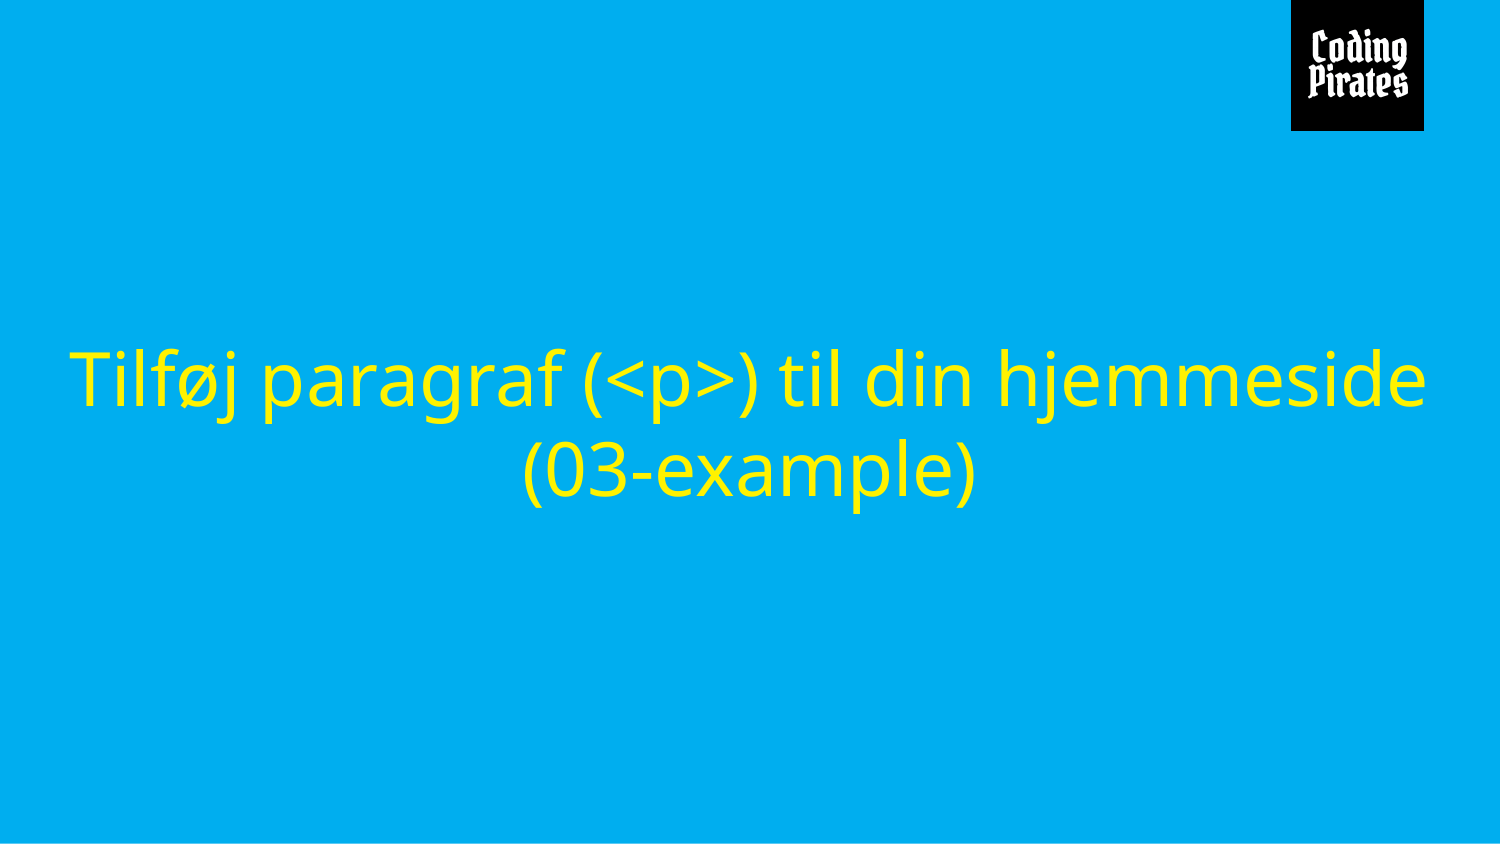

# Tilføj paragraf (<p>) til din hjemmeside (03-example)